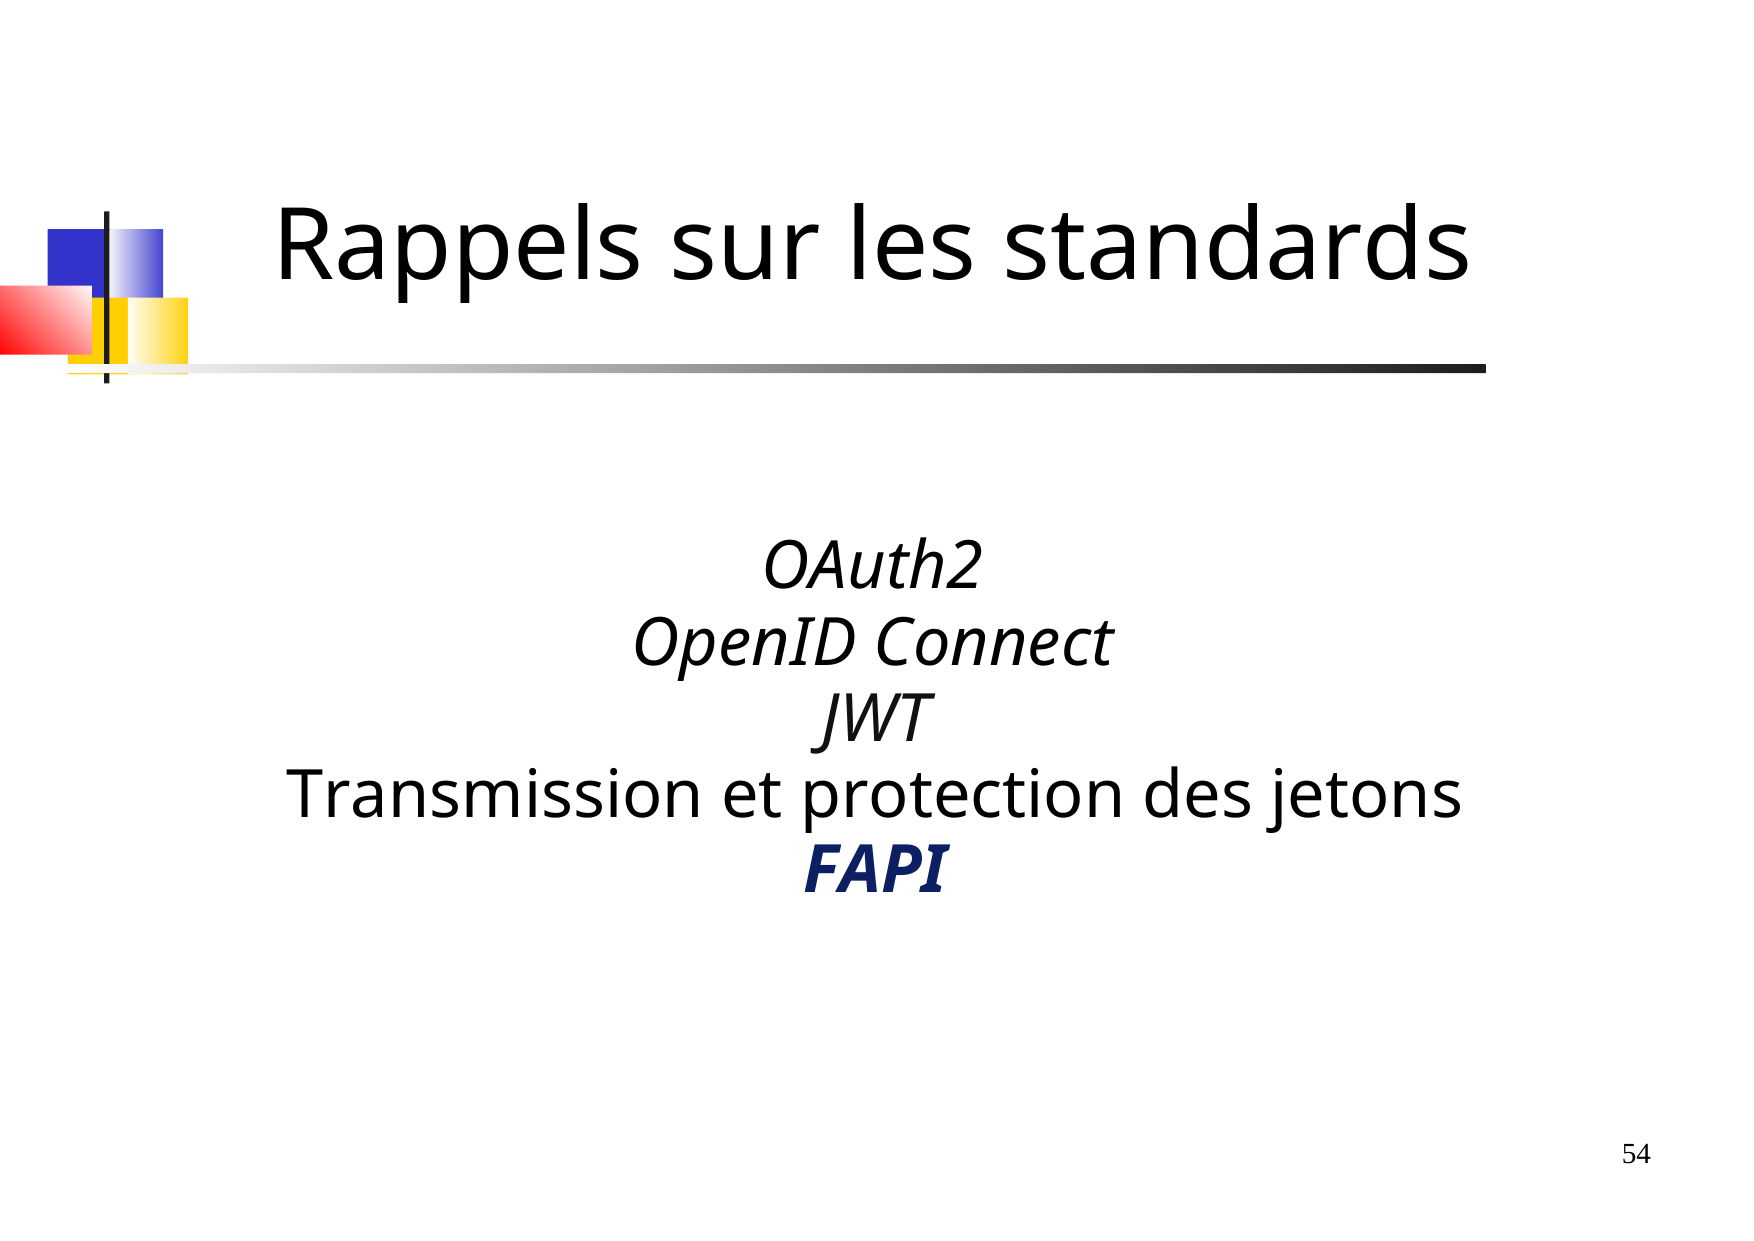

# Rappels sur les standards
OAuth2
OpenID Connect
JWT
Transmission et protection des jetons
FAPI